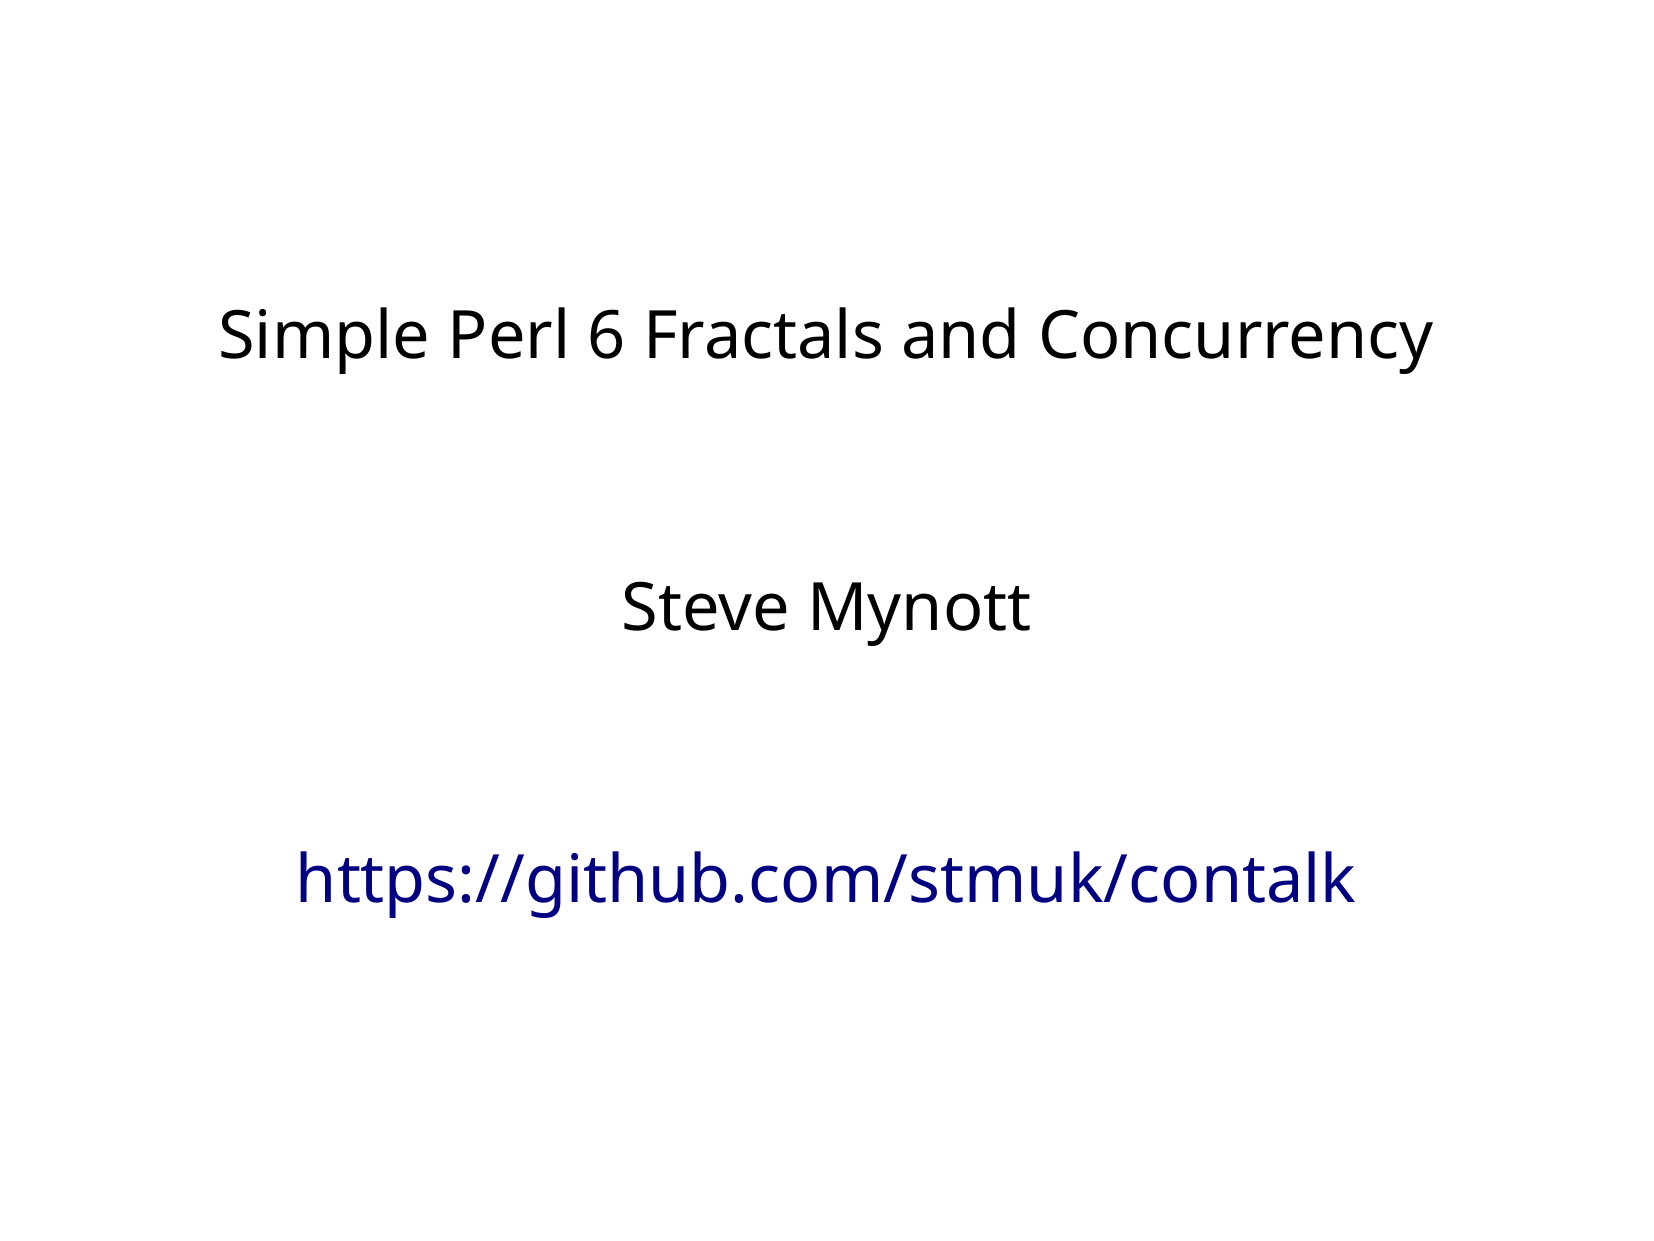

# Simple Perl 6 Fractals and Concurrency
Steve Mynott
https://github.com/stmuk/contalk